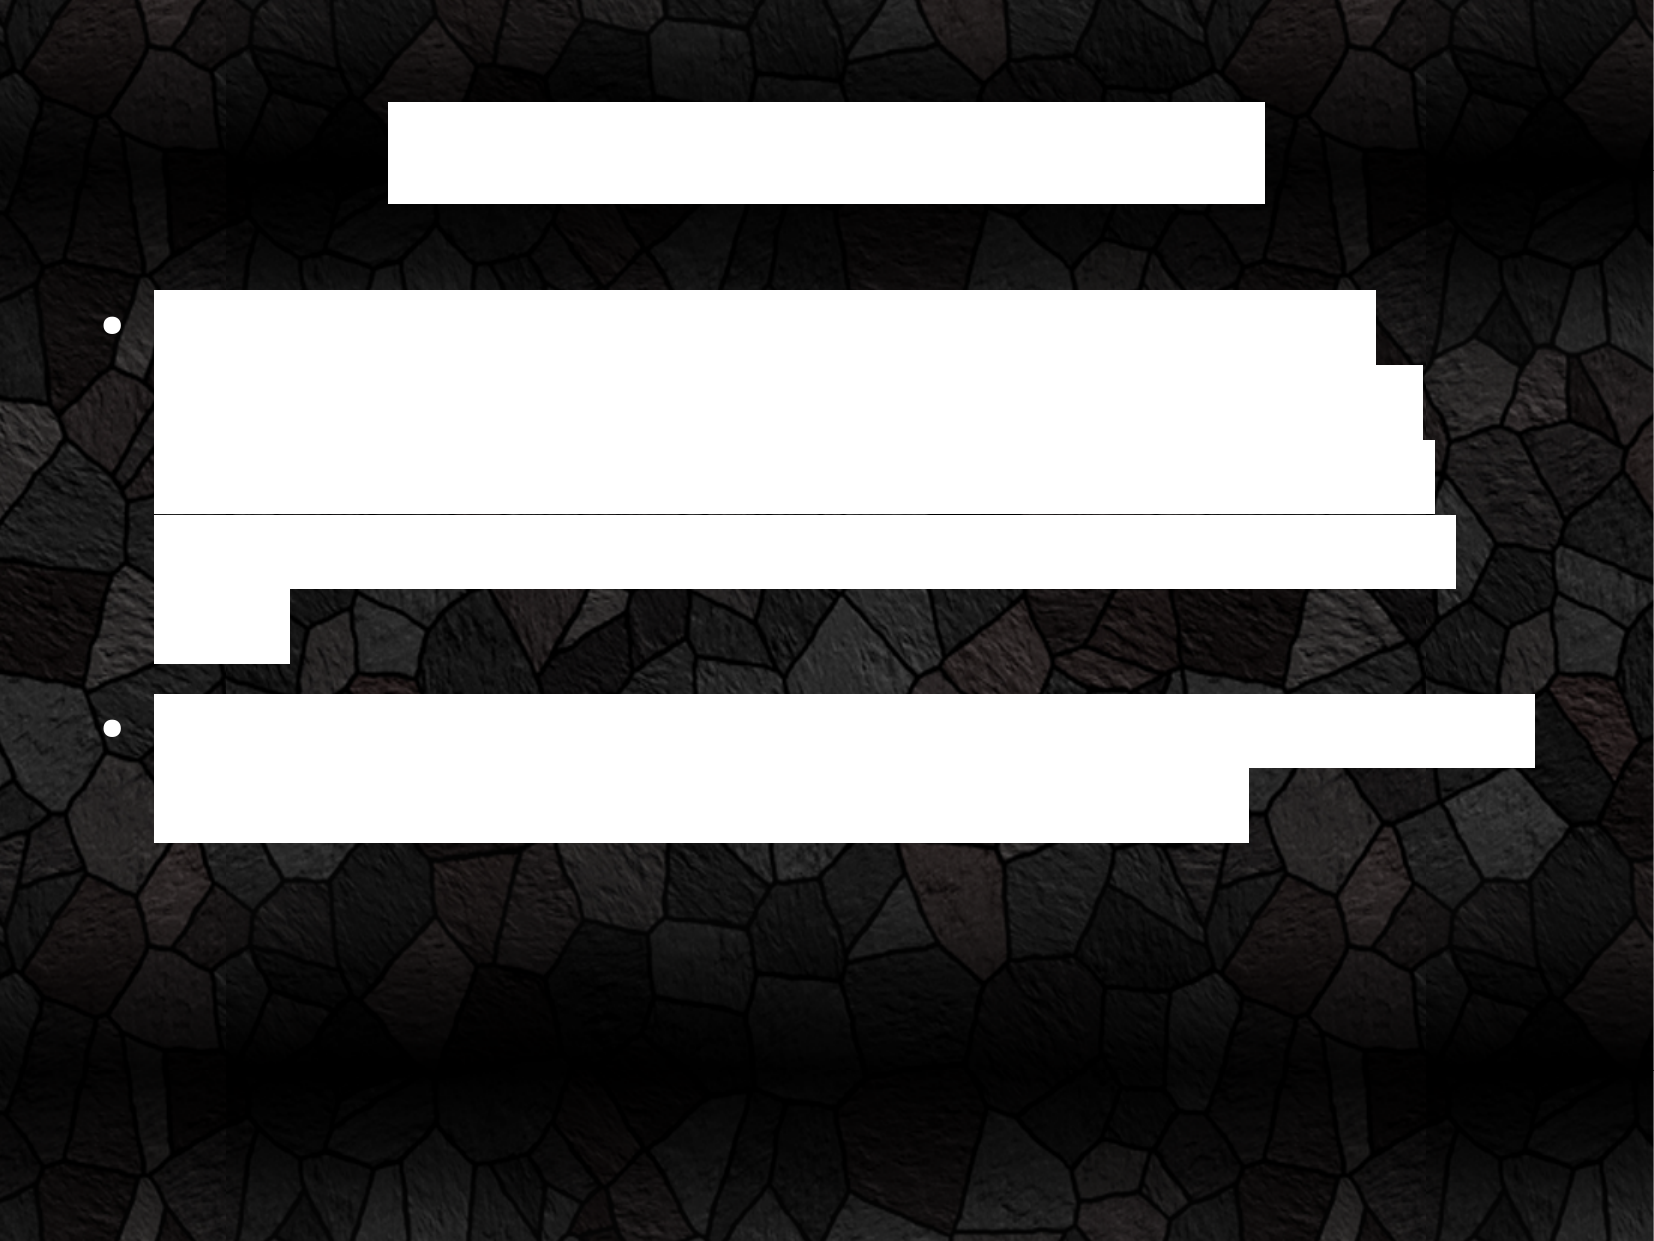

# Django debug toolbar
Permite analizar muchas cosas, pero nos interesa especialmente el numero y tipo de consultas que se hacen a la base de datos, porque Django normalmente nos abstrae de ellas
Pero cuando las cosas se ponen chungas, hay que analizar y mejorar el rendimiento